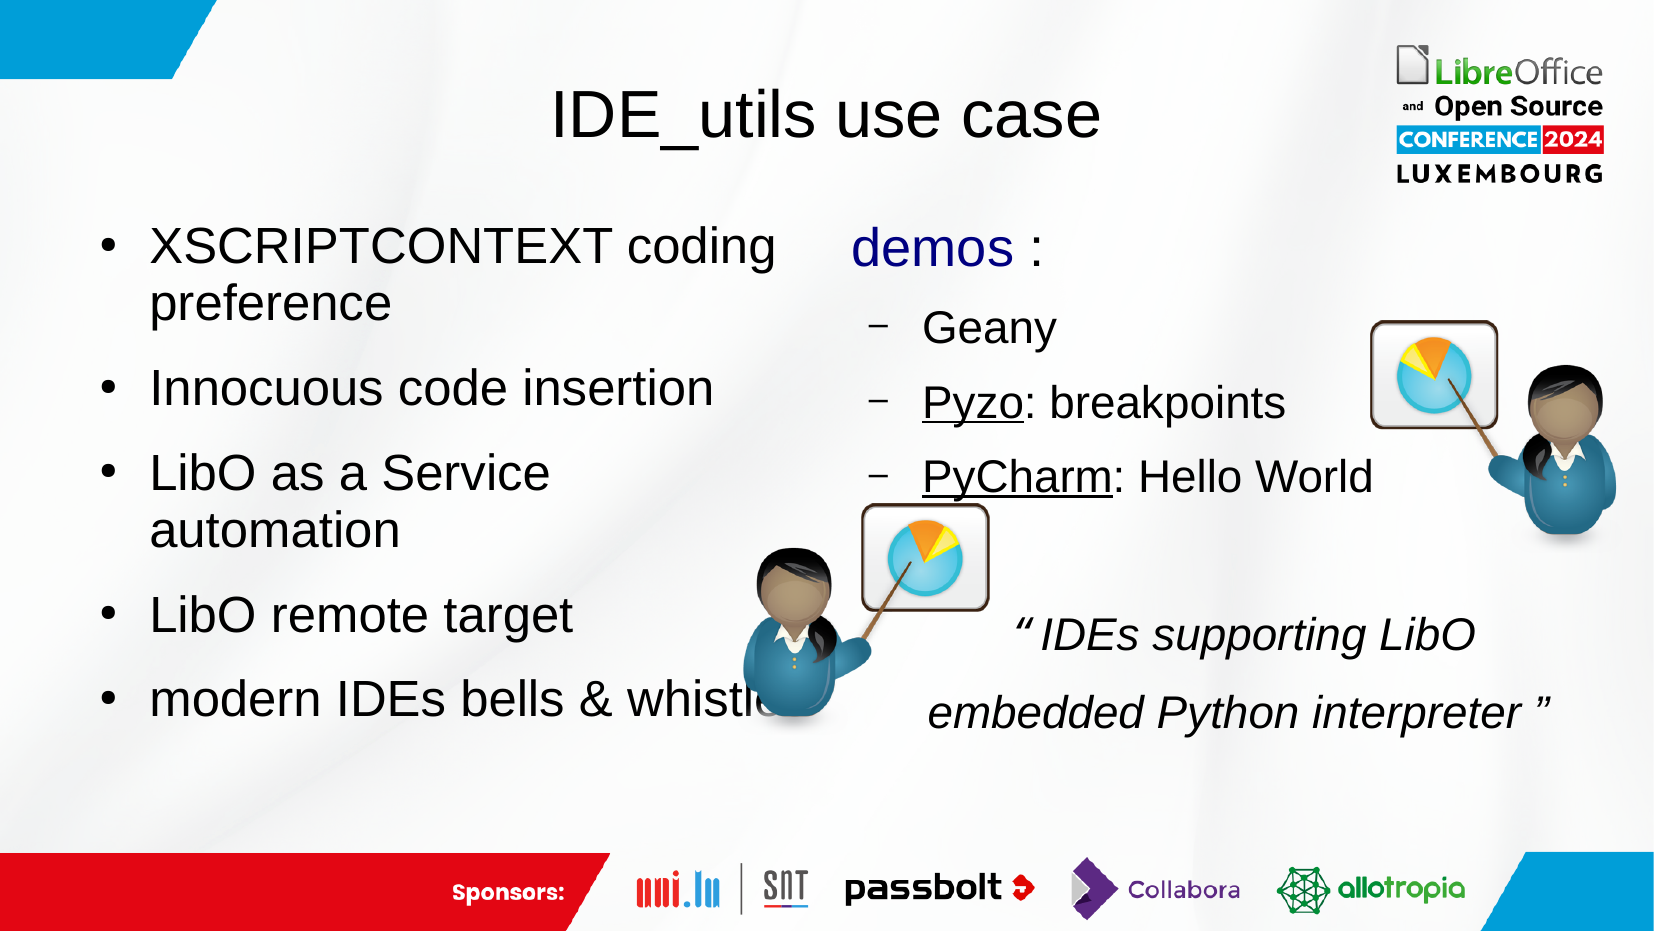

# IDE_utils use case
XSCRIPTCONTEXT coding preference
Innocuous code insertion
LibO as a Service automation
LibO remote target
modern IDEs bells & whistles
demos :
Geany
Pyzo: breakpoints
PyCharm: Hello World
“﻿ IDEs supporting LibO
embedded Python interpreter ”